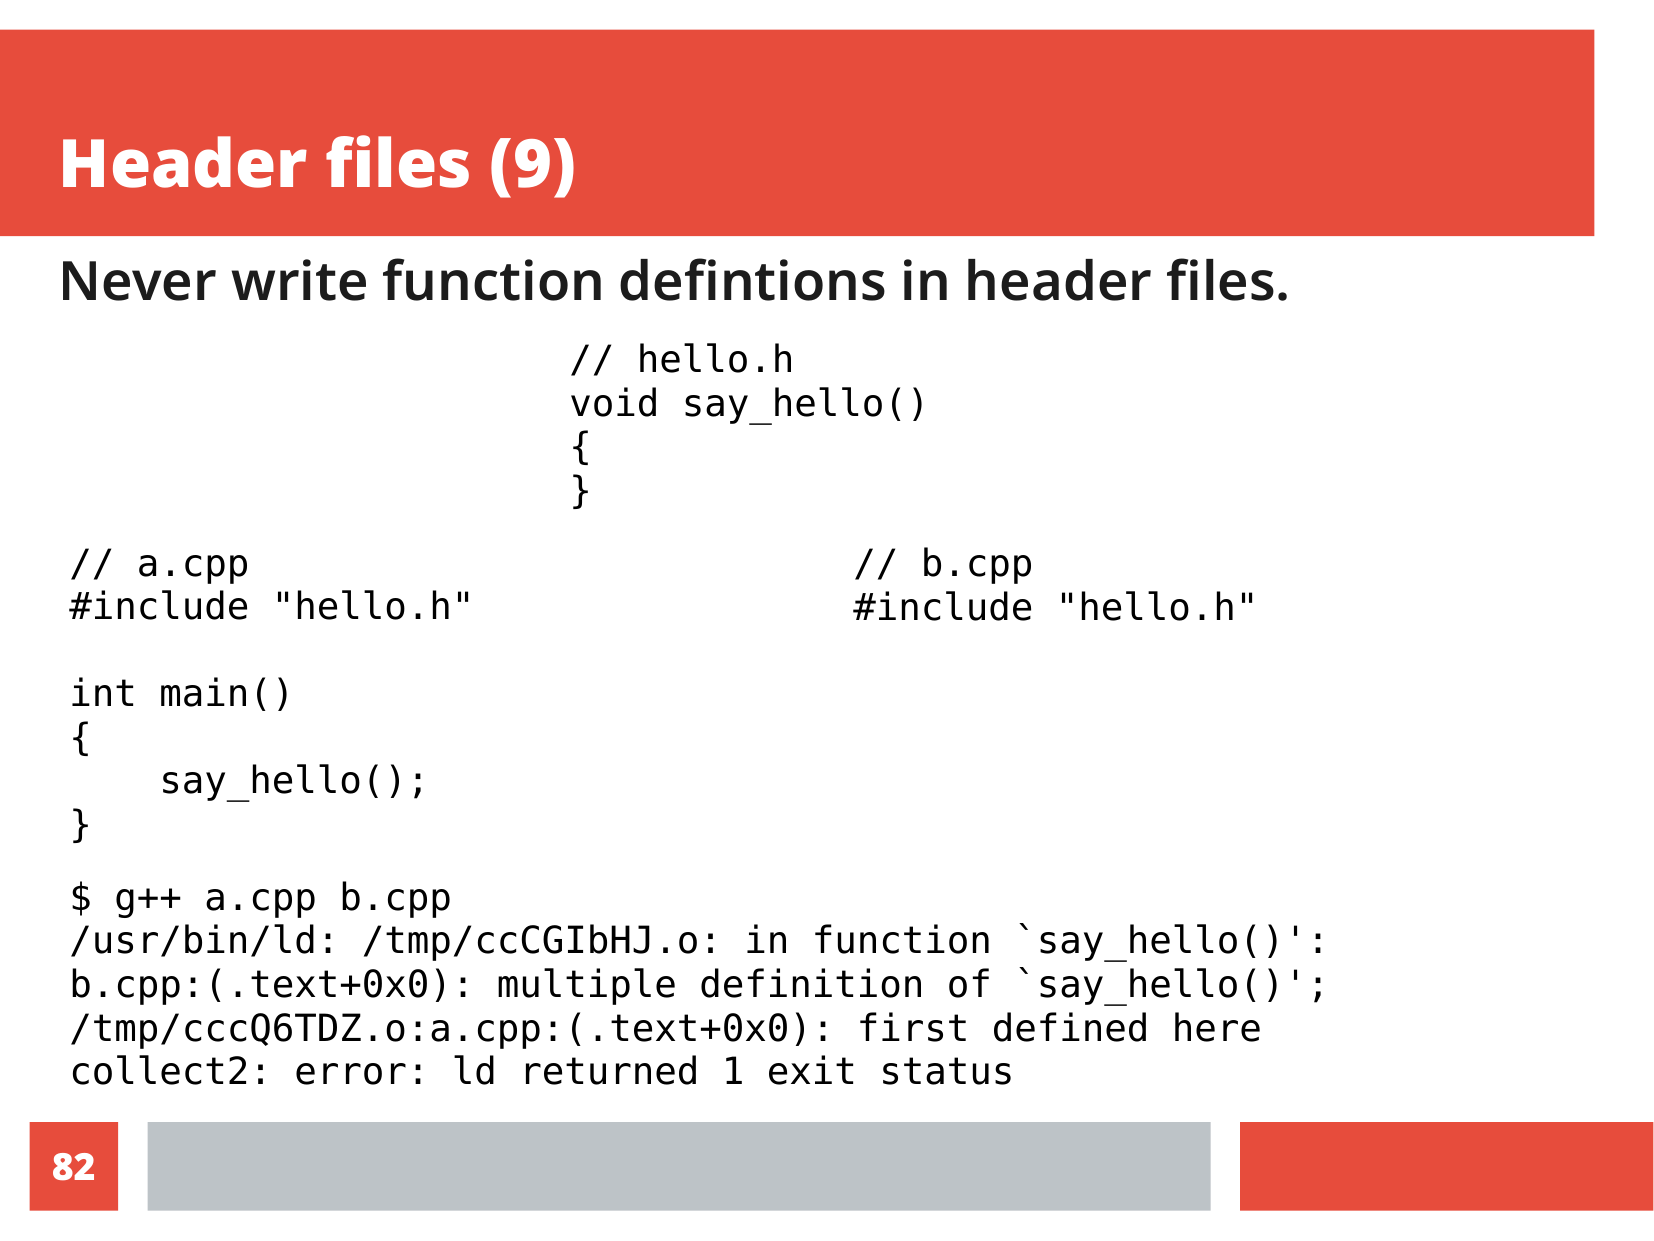

# Header files (9)
Never write function defintions in header files.
// hello.h
void say_hello()
{
}
// a.cpp
#include "hello.h"
int main()
{
 say_hello();
}
// b.cpp
#include "hello.h"
$ g++ a.cpp b.cpp
/usr/bin/ld: /tmp/ccCGIbHJ.o: in function `say_hello()':
b.cpp:(.text+0x0): multiple definition of `say_hello()'; /tmp/cccQ6TDZ.o:a.cpp:(.text+0x0): first defined here
collect2: error: ld returned 1 exit status
82